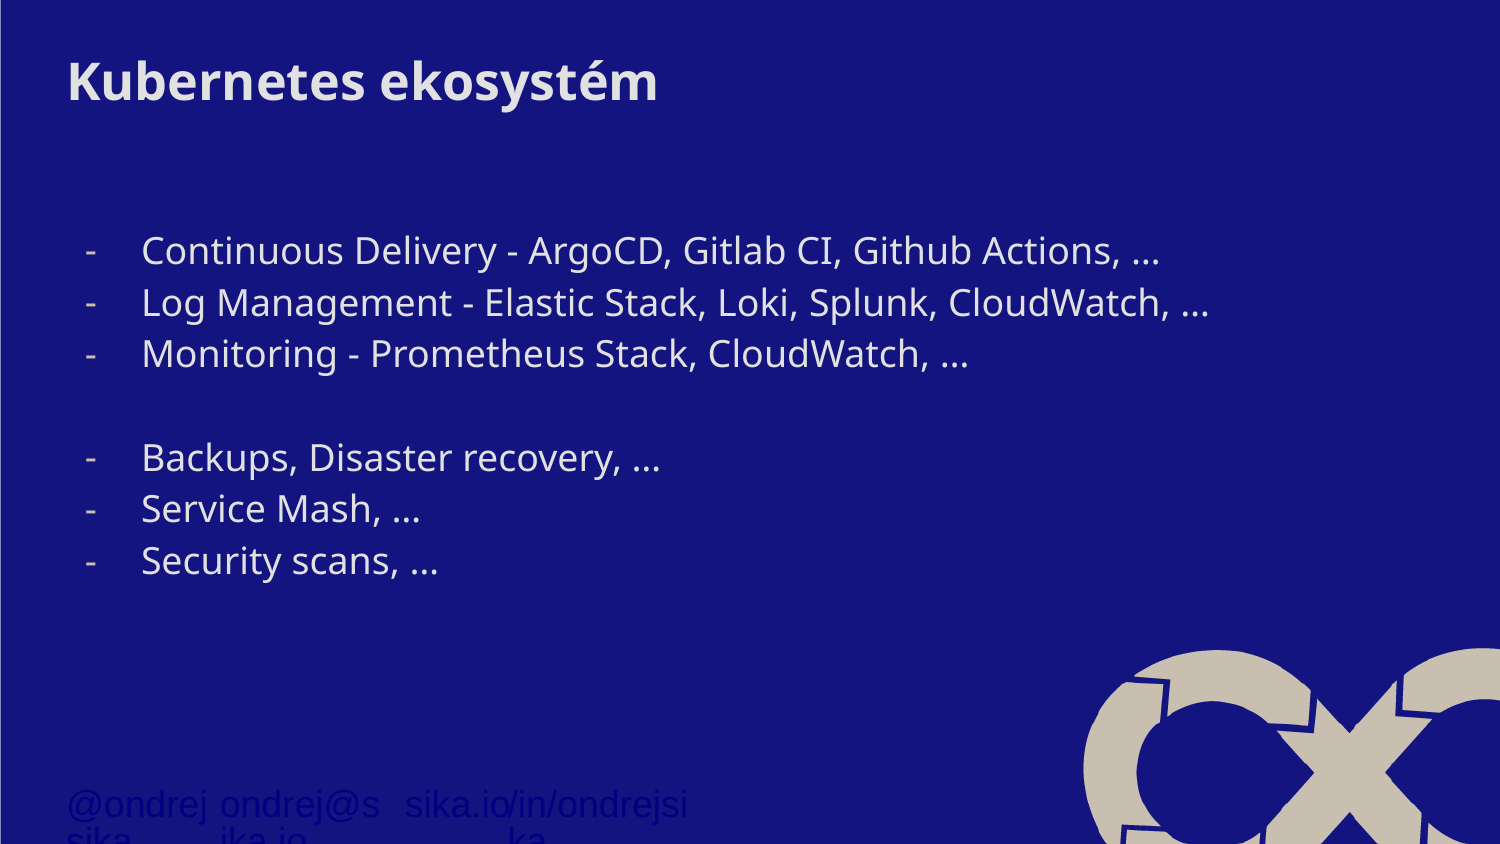

# Kubernetes ekosystém
Continuous Delivery - ArgoCD, Gitlab CI, Github Actions, …
Log Management - Elastic Stack, Loki, Splunk, CloudWatch, …
Monitoring - Prometheus Stack, CloudWatch, …
Backups, Disaster recovery, …
Service Mash, …
Security scans, …